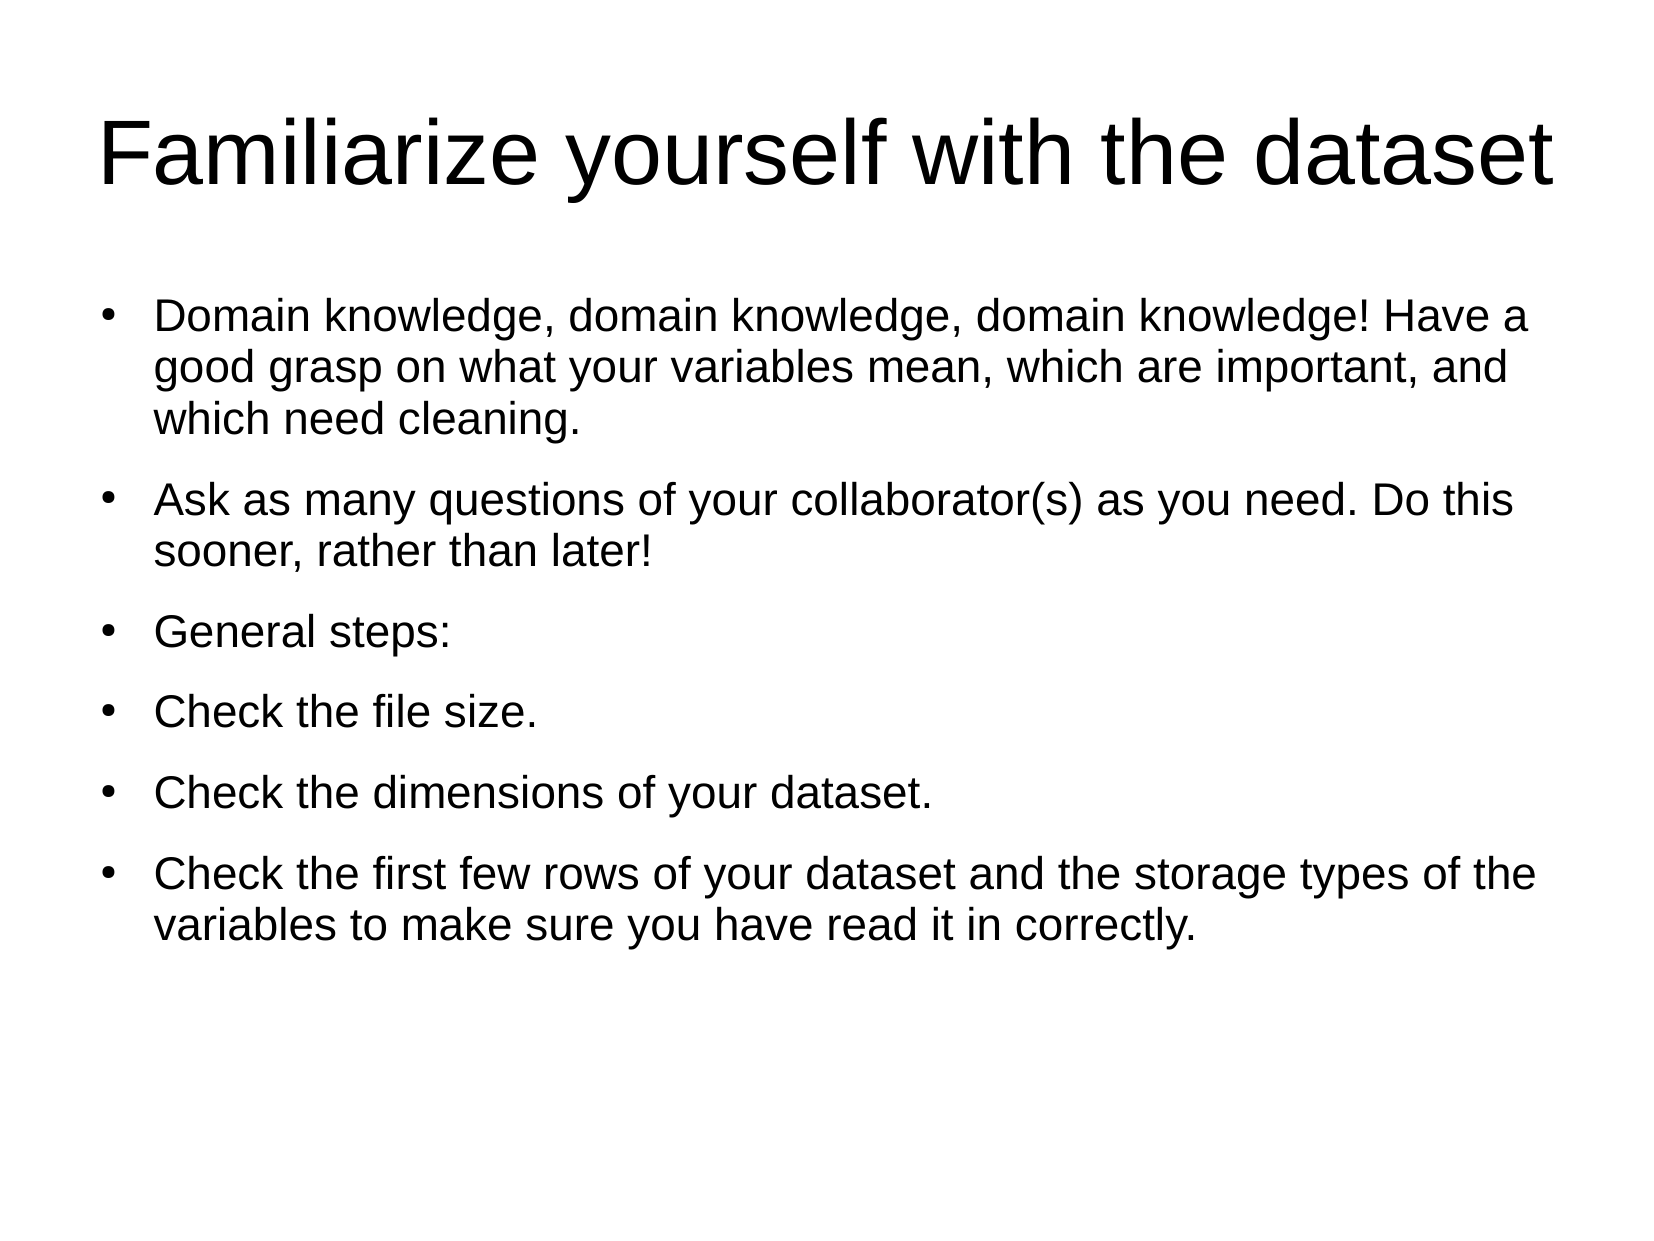

# Familiarize yourself with the dataset
Domain knowledge, domain knowledge, domain knowledge! Have a good grasp on what your variables mean, which are important, and which need cleaning.
Ask as many questions of your collaborator(s) as you need. Do this sooner, rather than later!
General steps:
Check the file size.
Check the dimensions of your dataset.
Check the first few rows of your dataset and the storage types of the variables to make sure you have read it in correctly.